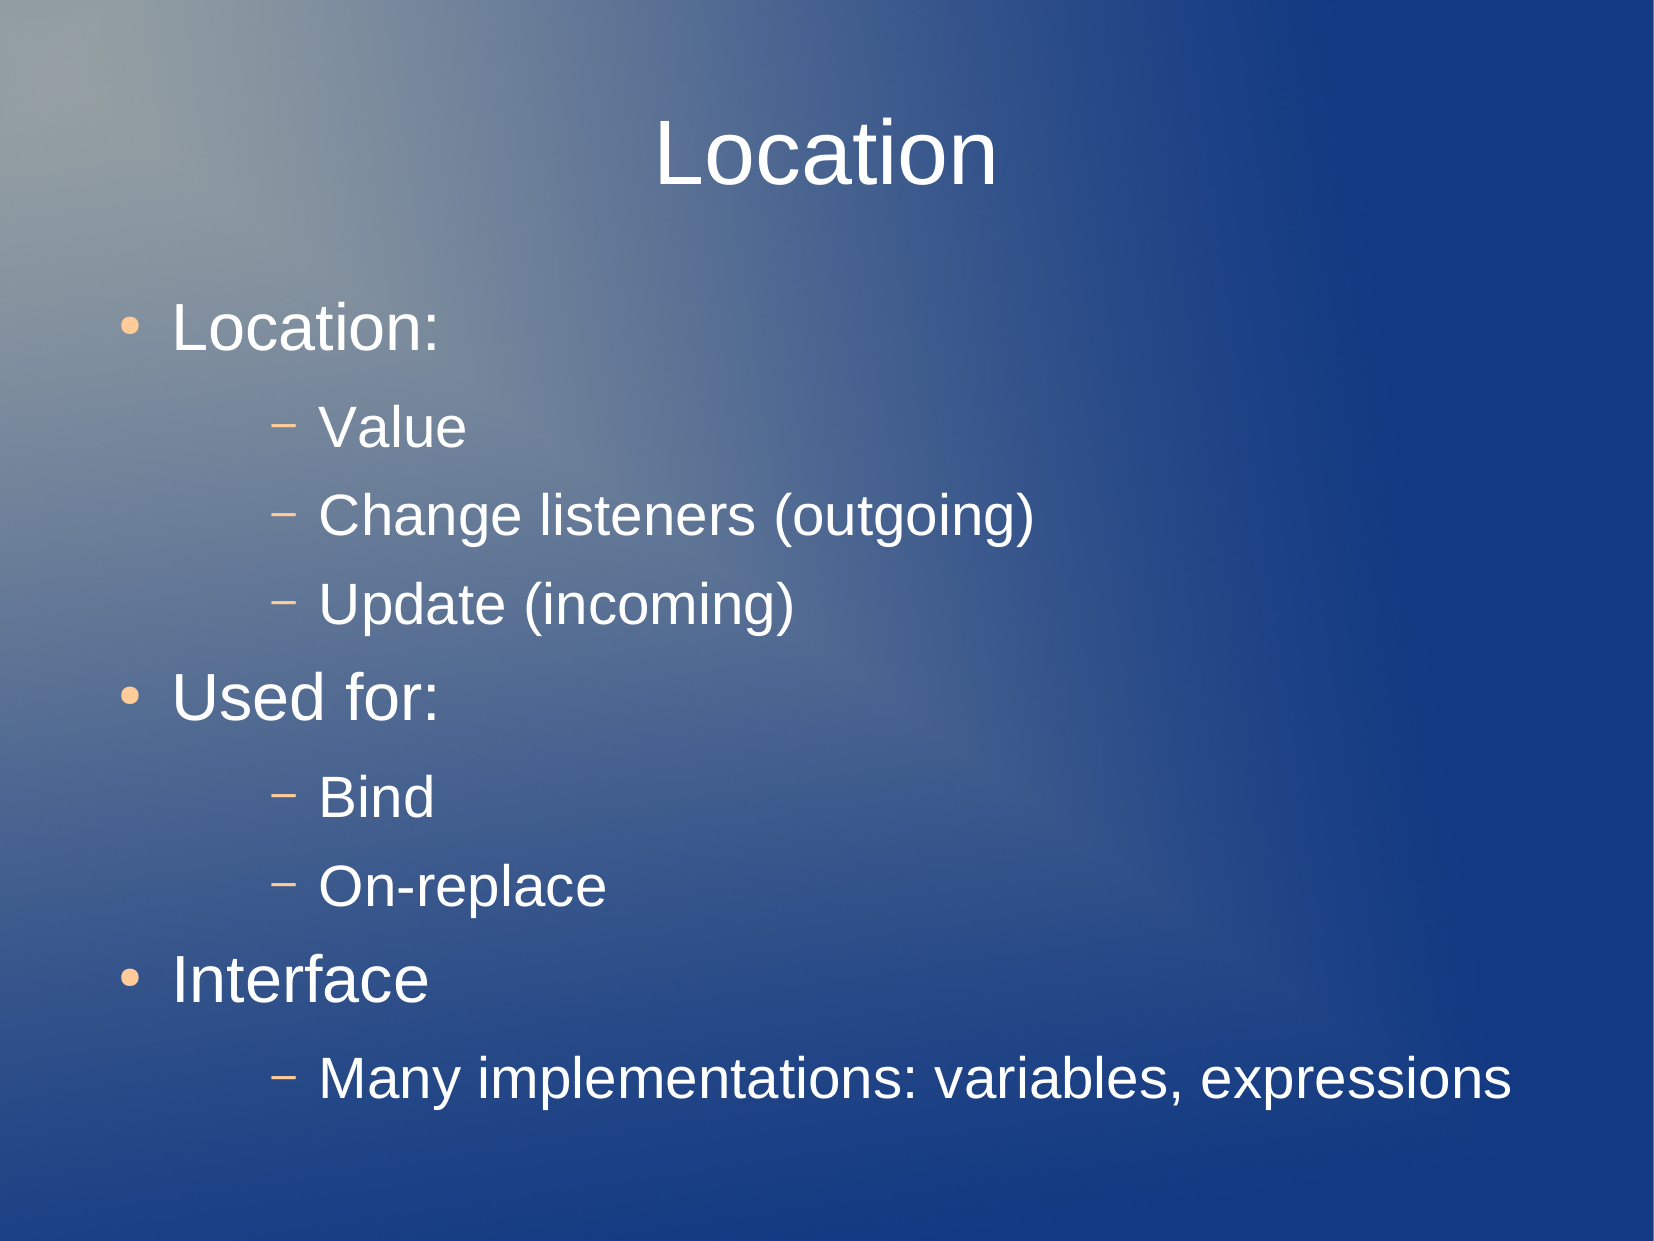

# Location
Location:
Value
Change listeners (outgoing)
Update (incoming)
Used for:
Bind
On-replace
Interface
Many implementations: variables, expressions